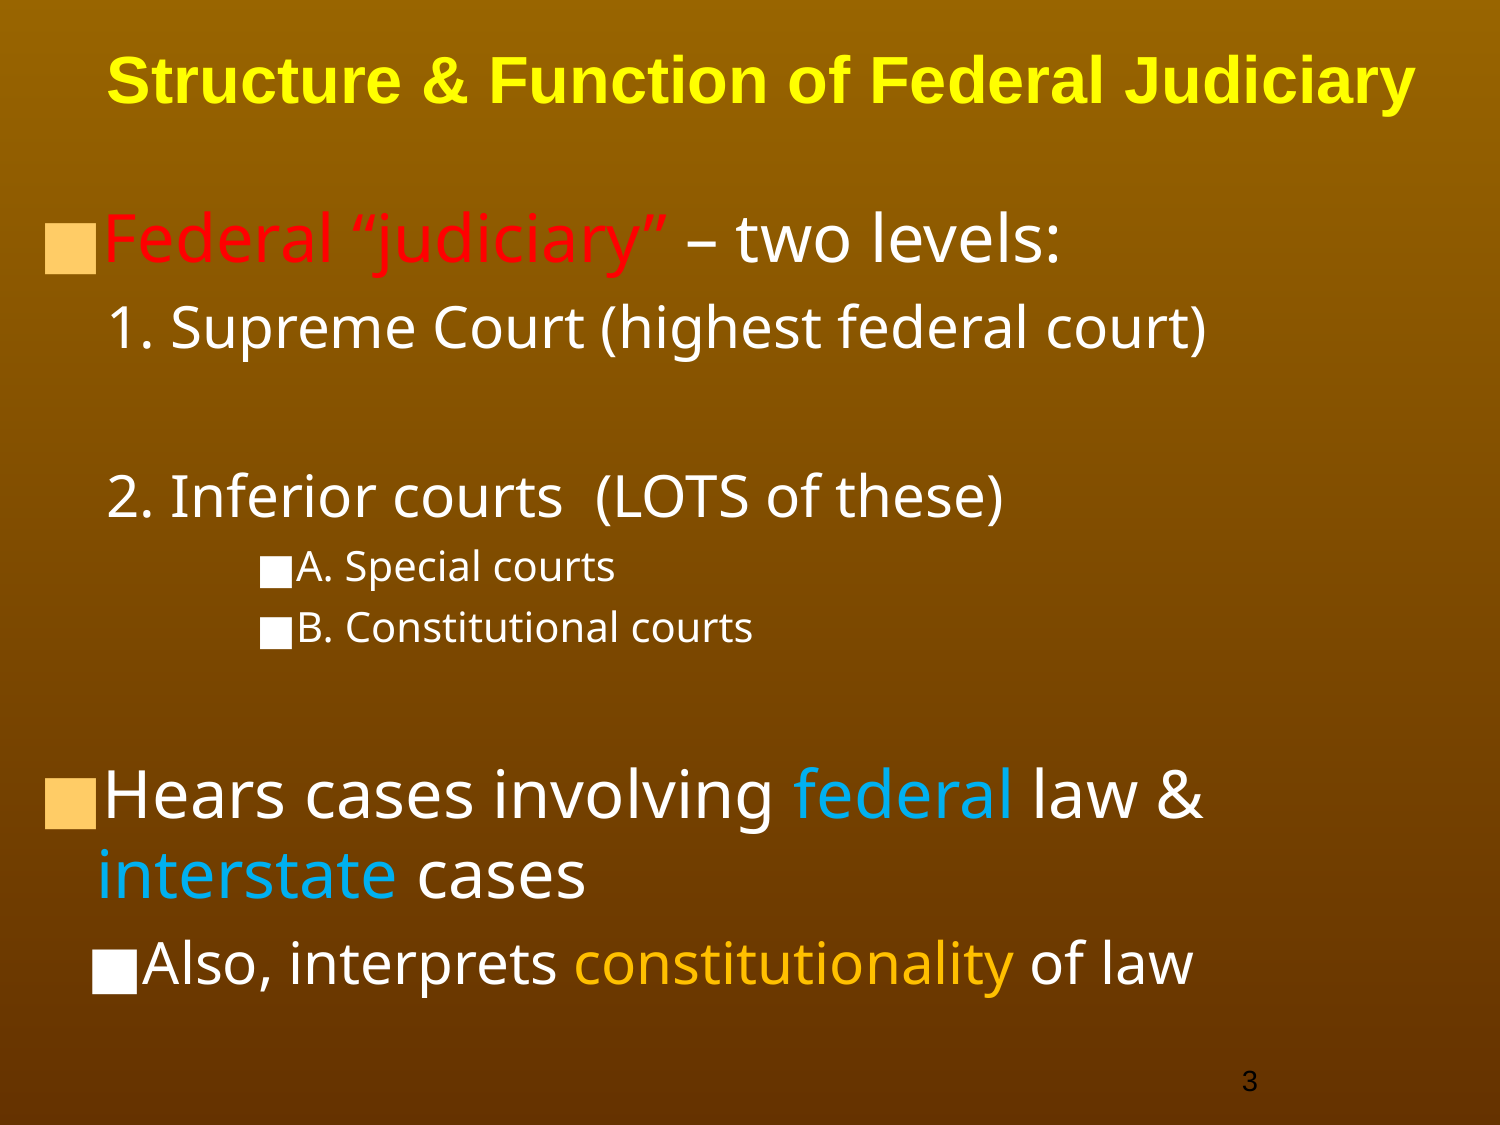

# Structure & Function of Federal Judiciary
Federal “judiciary” – two levels:
1. Supreme Court (highest federal court)
2. Inferior courts (LOTS of these)
A. Special courts
B. Constitutional courts
Hears cases involving federal law & interstate cases
Also, interprets constitutionality of law